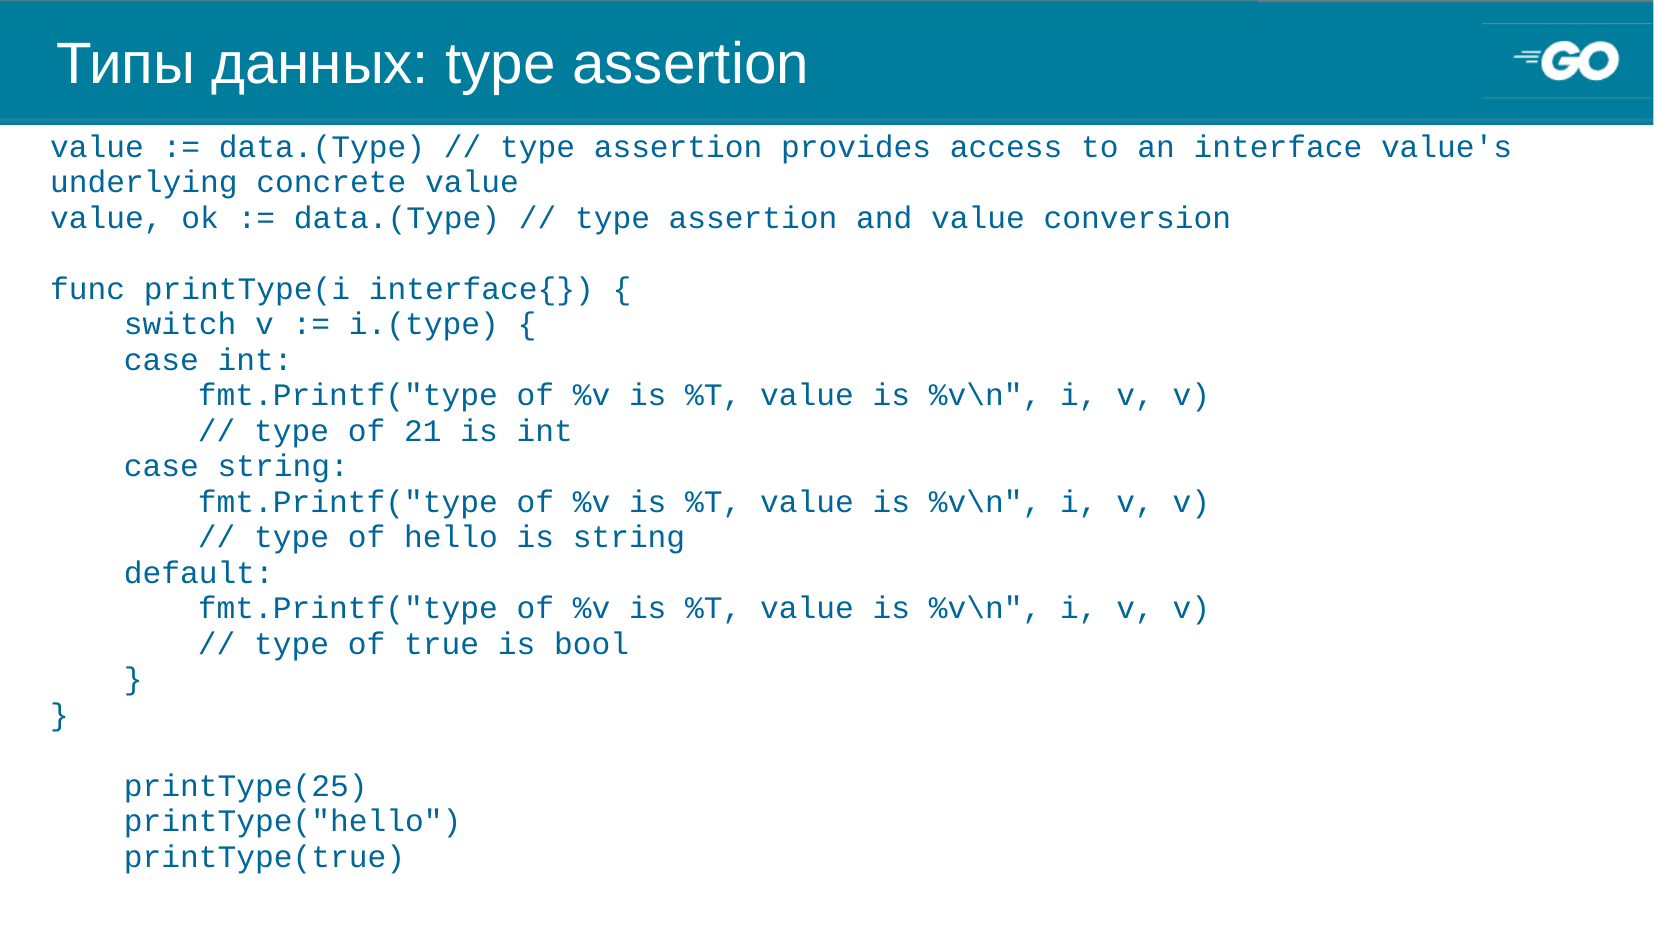

Типы данных: type assertion
value := data.(Type) // type assertion provides access to an interface value's underlying concrete value
value, ok := data.(Type) // type assertion and value conversion
func printType(i interface{}) {
	switch v := i.(type) {
	case int:
		fmt.Printf("type of %v is %T, value is %v\n", i, v, v)
		// type of 21 is int
	case string:
		fmt.Printf("type of %v is %T, value is %v\n", i, v, v)
		// type of hello is string
	default:
		fmt.Printf("type of %v is %T, value is %v\n", i, v, v)
		// type of true is bool
	}
}
	printType(25)
	printType("hello")
	printType(true)